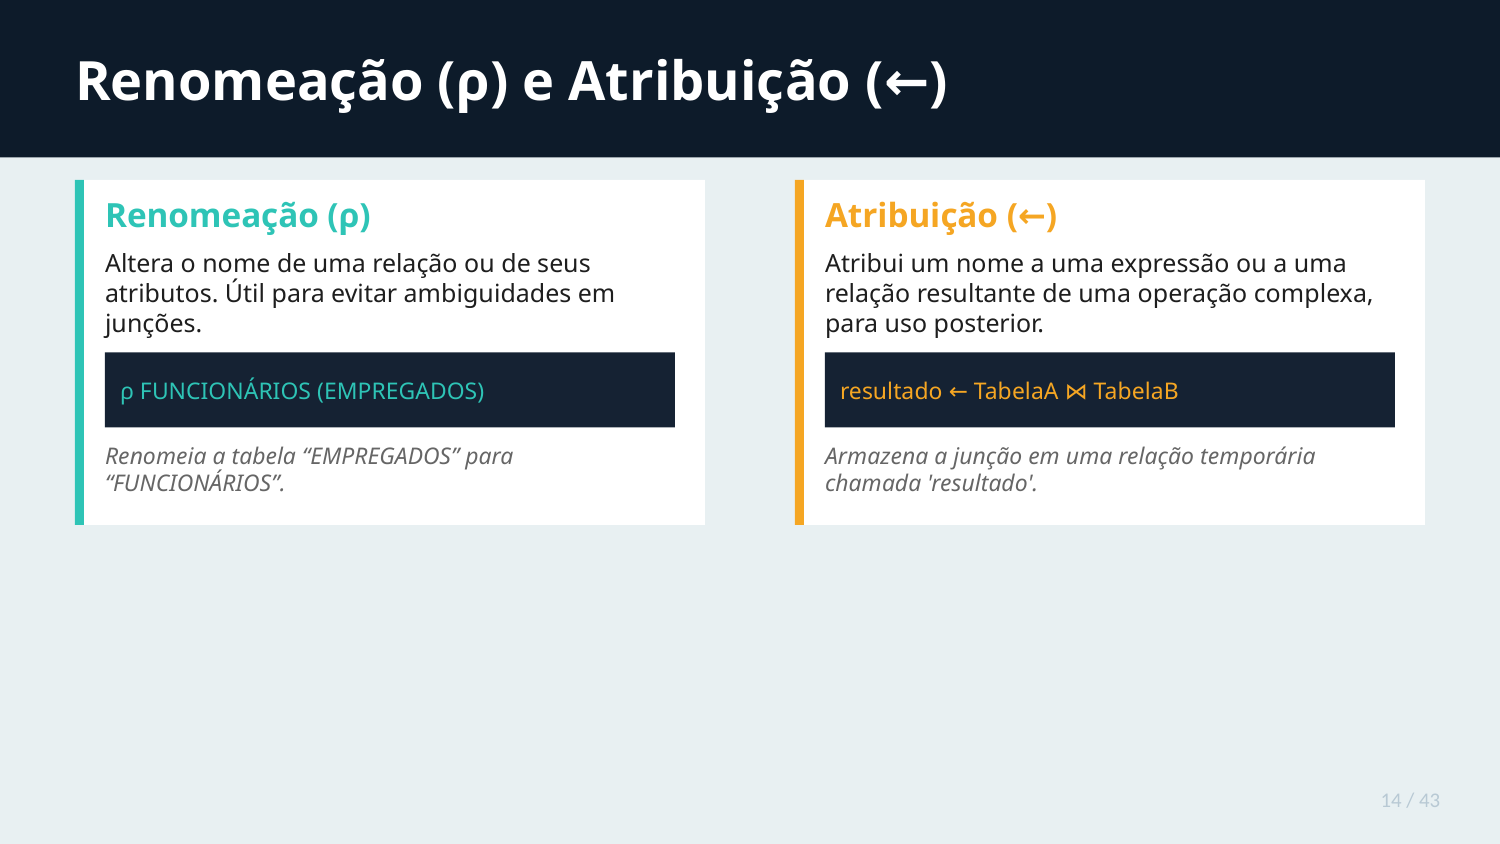

Renomeação (ρ) e Atribuição (←)
Renomeação (ρ)
Atribuição (←)
Altera o nome de uma relação ou de seus atributos. Útil para evitar ambiguidades em junções.
Atribui um nome a uma expressão ou a uma relação resultante de uma operação complexa, para uso posterior.
ρ FUNCIONÁRIOS (EMPREGADOS)
resultado ← TabelaA ⋈ TabelaB
Renomeia a tabela “EMPREGADOS” para “FUNCIONÁRIOS”.
Armazena a junção em uma relação temporária chamada 'resultado'.
14 / 43